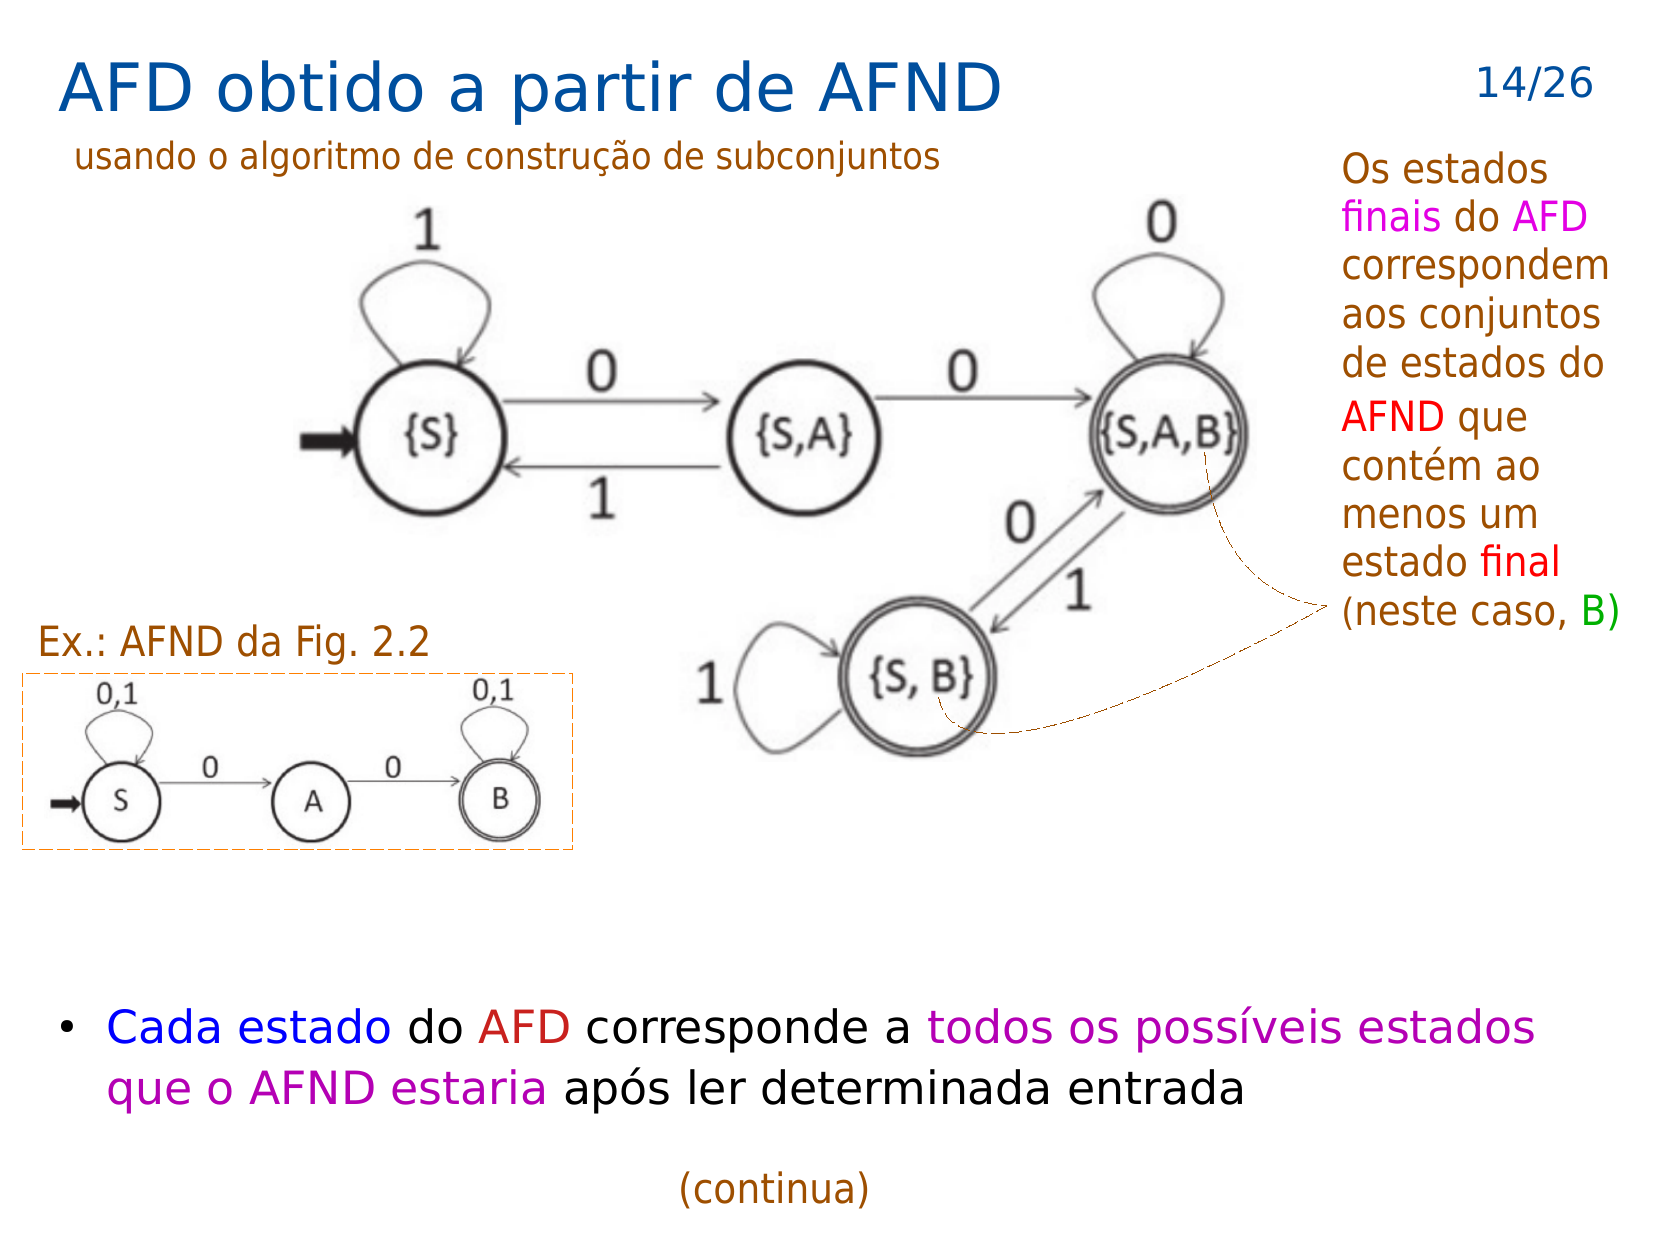

# AFD obtido a partir de AFND
14
usando o algoritmo de construção de subconjuntos
Os estados finais do AFD correspondem aos conjuntos de estados do
AFND que contém ao menos um estado final (neste caso, B)
Ex.: AFND da Fig. 2.2
Cada estado do AFD corresponde a todos os possíveis estados que o AFND estaria após ler determinada entrada
(continua)